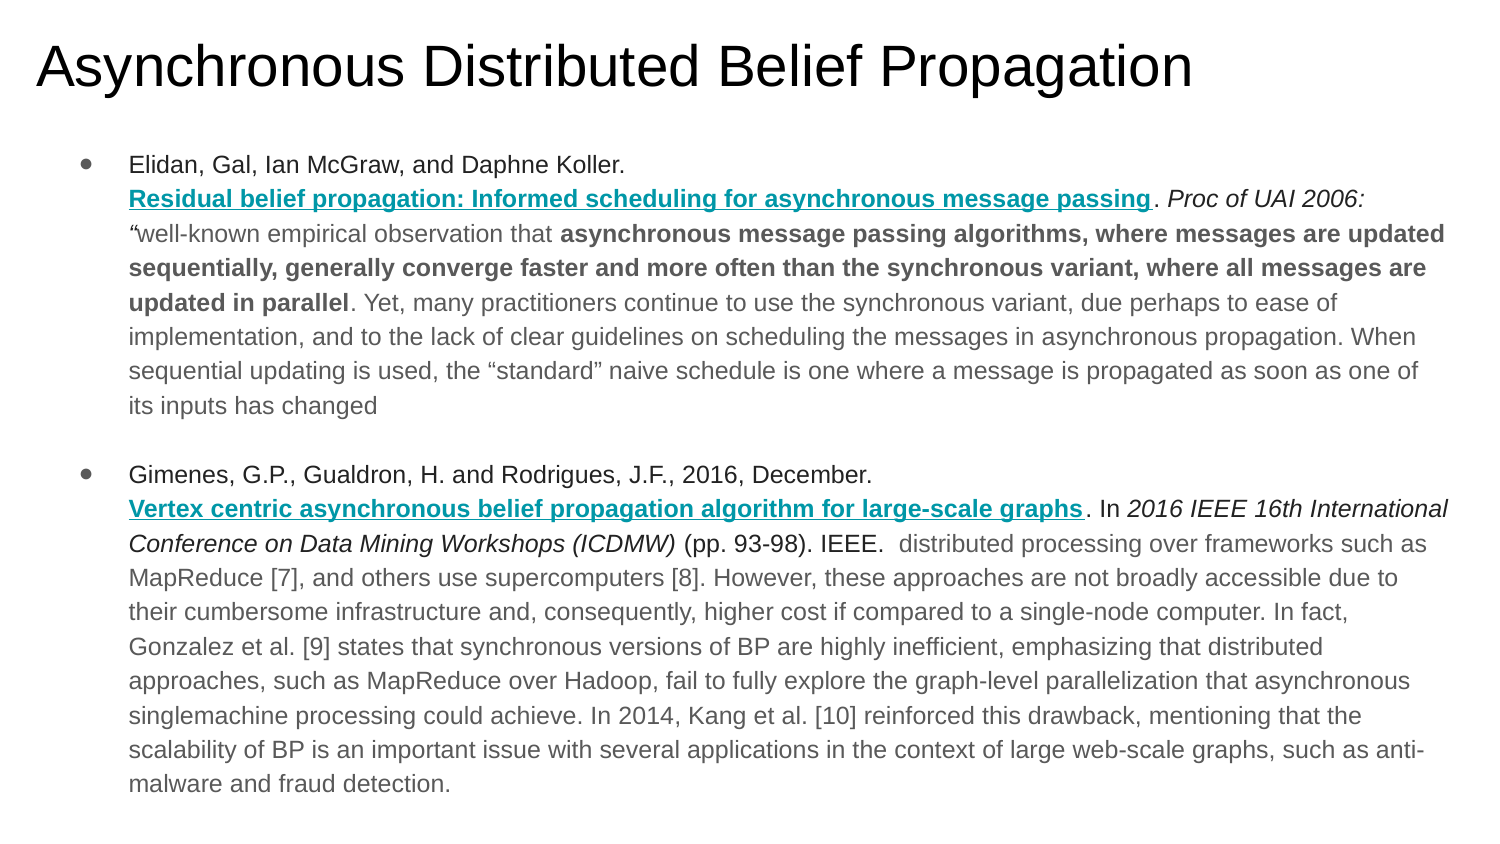

# Asynchronous Distributed Belief Propagation
Elidan, Gal, Ian McGraw, and Daphne Koller. Residual belief propagation: Informed scheduling for asynchronous message passing. Proc of UAI 2006: “well-known empirical observation that asynchronous message passing algorithms, where messages are updated sequentially, generally converge faster and more often than the synchronous variant, where all messages are updated in parallel. Yet, many practitioners continue to use the synchronous variant, due perhaps to ease of implementation, and to the lack of clear guidelines on scheduling the messages in asynchronous propagation. When sequential updating is used, the “standard” naive schedule is one where a message is propagated as soon as one of its inputs has changed
Gimenes, G.P., Gualdron, H. and Rodrigues, J.F., 2016, December. Vertex centric asynchronous belief propagation algorithm for large-scale graphs. In 2016 IEEE 16th International Conference on Data Mining Workshops (ICDMW) (pp. 93-98). IEEE. distributed processing over frameworks such as MapReduce [7], and others use supercomputers [8]. However, these approaches are not broadly accessible due to their cumbersome infrastructure and, consequently, higher cost if compared to a single-node computer. In fact, Gonzalez et al. [9] states that synchronous versions of BP are highly inefficient, emphasizing that distributed approaches, such as MapReduce over Hadoop, fail to fully explore the graph-level parallelization that asynchronous singlemachine processing could achieve. In 2014, Kang et al. [10] reinforced this drawback, mentioning that the scalability of BP is an important issue with several applications in the context of large web-scale graphs, such as anti-malware and fraud detection.